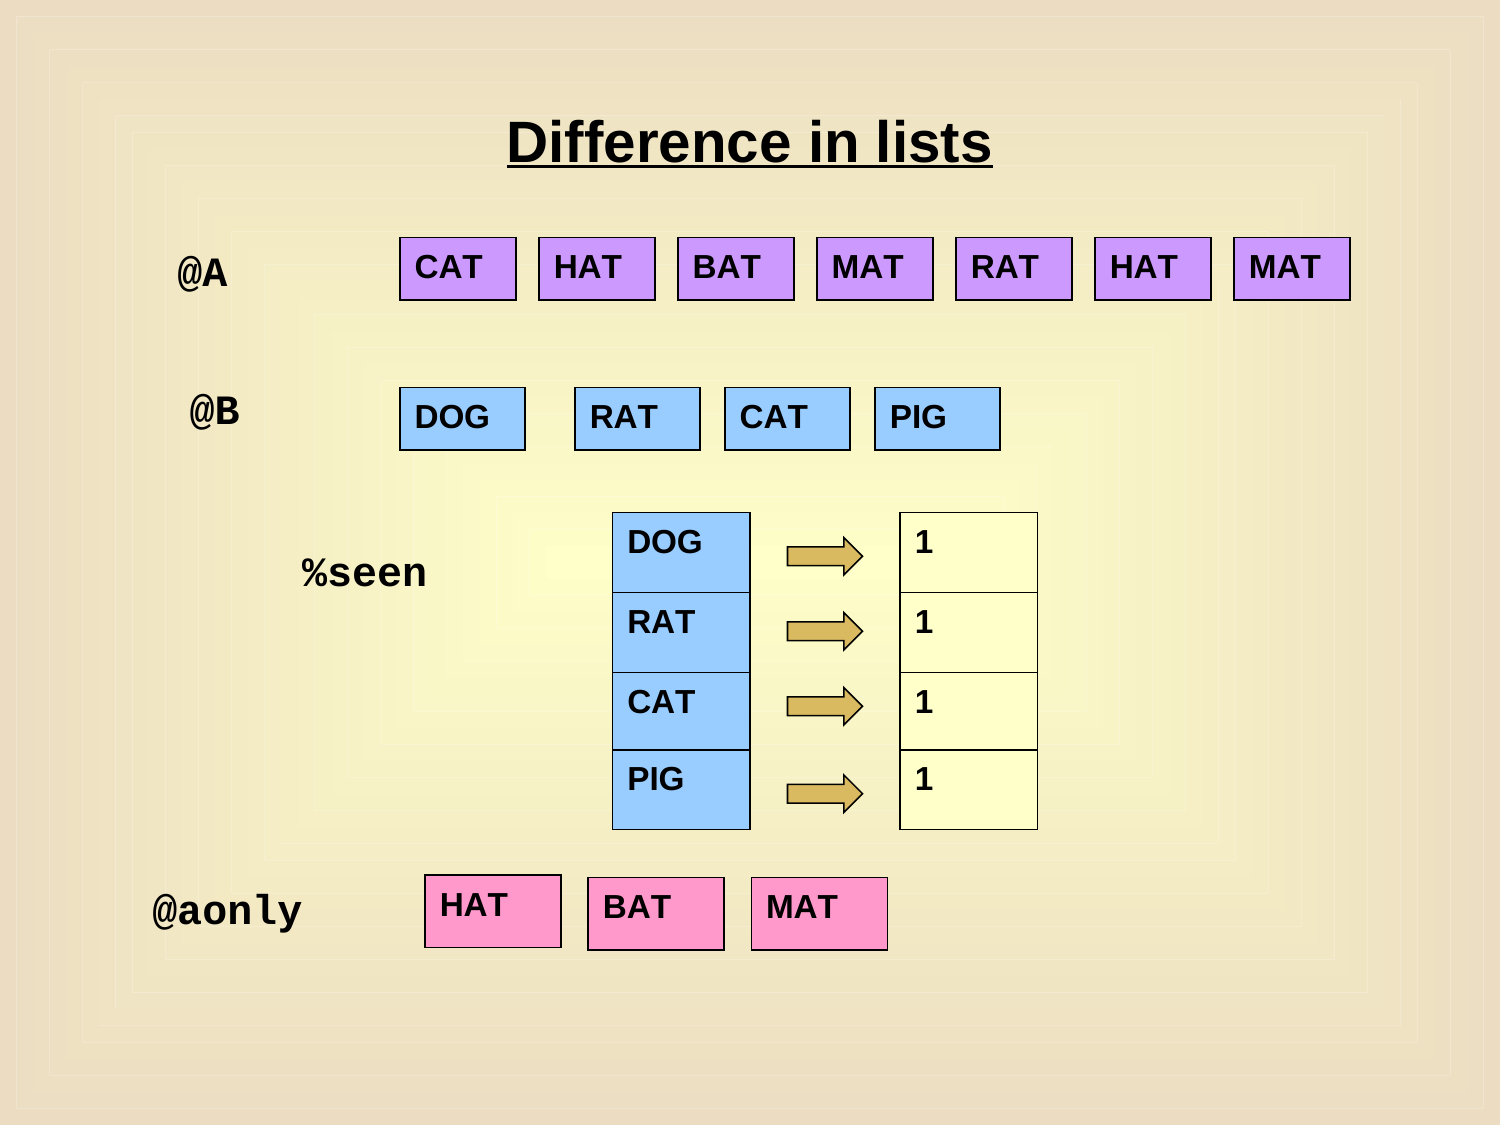

# Difference in lists
@A
CAT
HAT
BAT
MAT
RAT
HAT
MAT
@B
DOG
RAT
CAT
PIG
DOG
1
%seen
RAT
1
CAT
1
PIG
1
@aonly
HAT
BAT
MAT